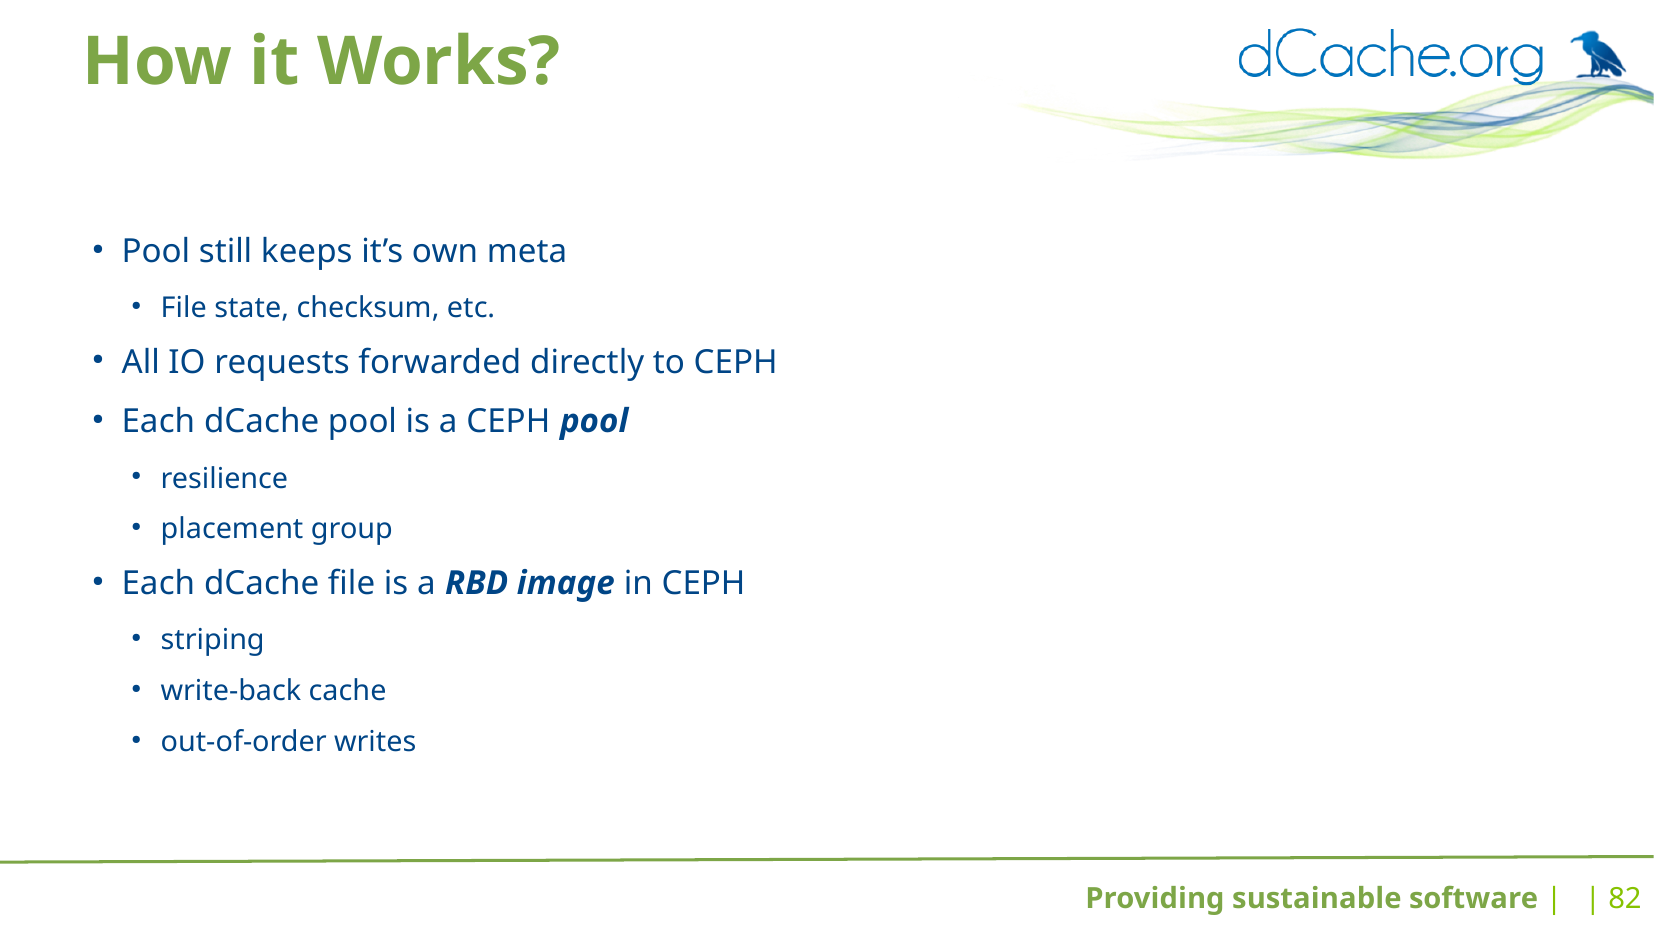

# How it Works?
Pool still keeps it’s own meta
File state, checksum, etc.
All IO requests forwarded directly to CEPH
Each dCache pool is a CEPH pool
resilience
placement group
Each dCache file is a RBD image in CEPH
striping
write-back cache
out-of-order writes
82